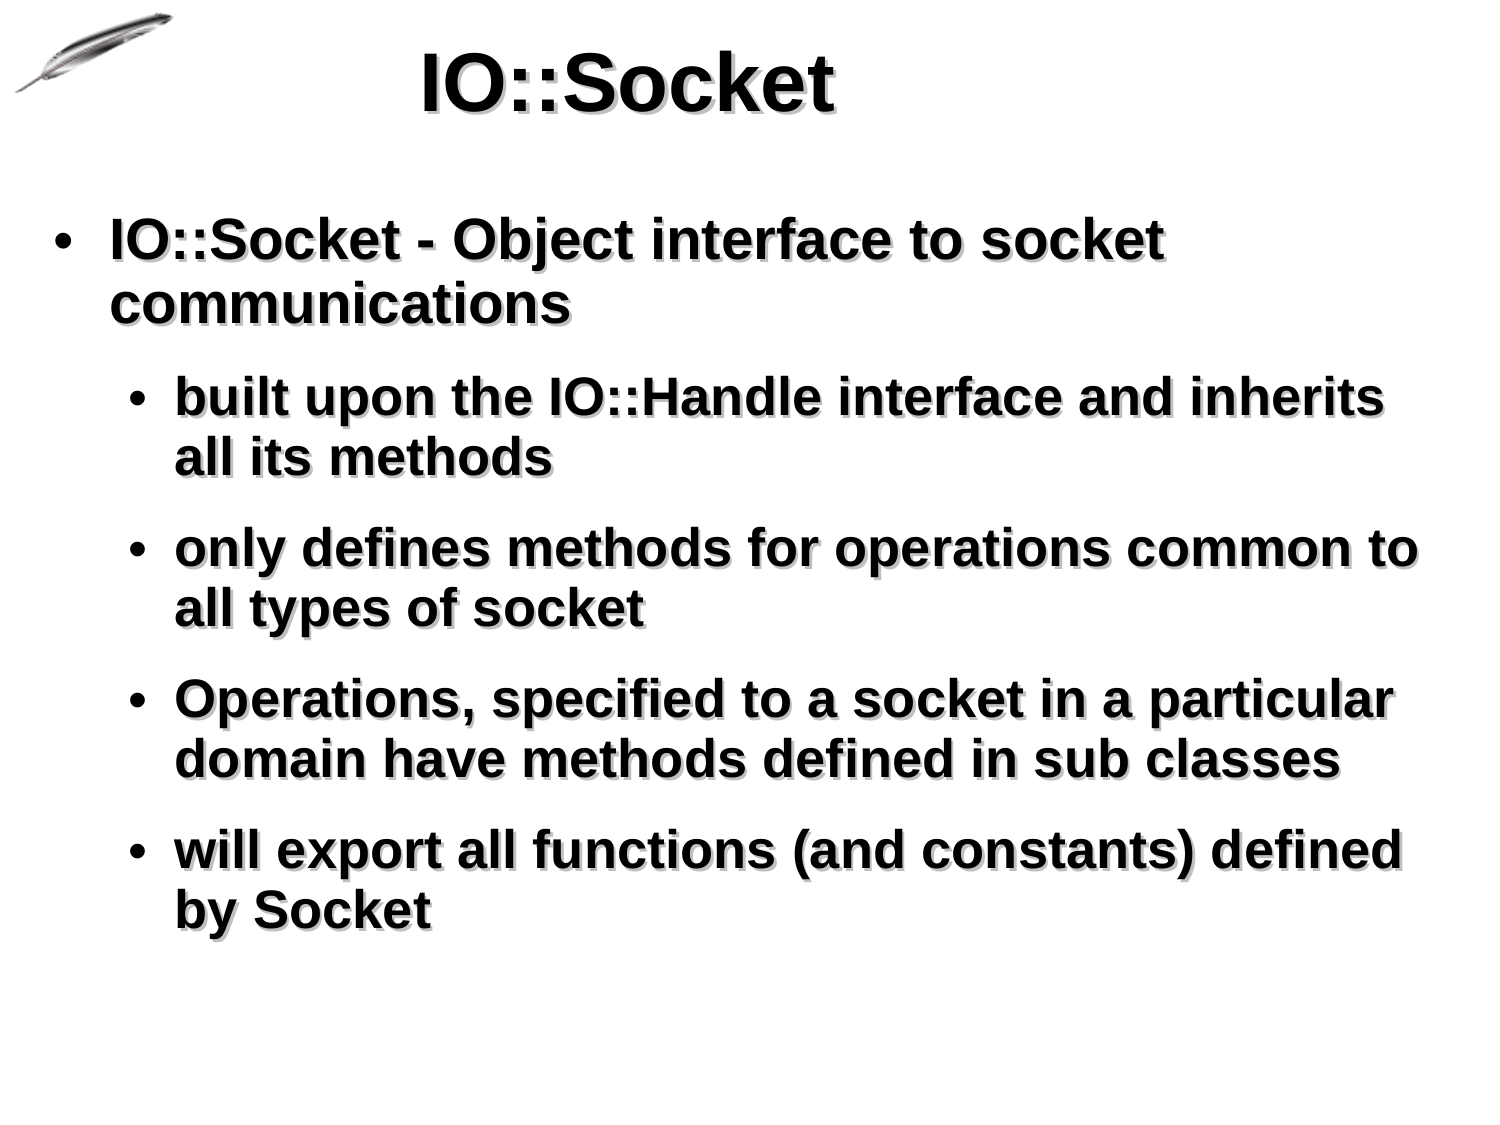

# IO::Socket
IO::Socket - Object interface to socket communications
built upon the IO::Handle interface and inherits all its methods
only defines methods for operations common to all types of socket
Operations, specified to a socket in a particular domain have methods defined in sub classes
will export all functions (and constants) defined by Socket